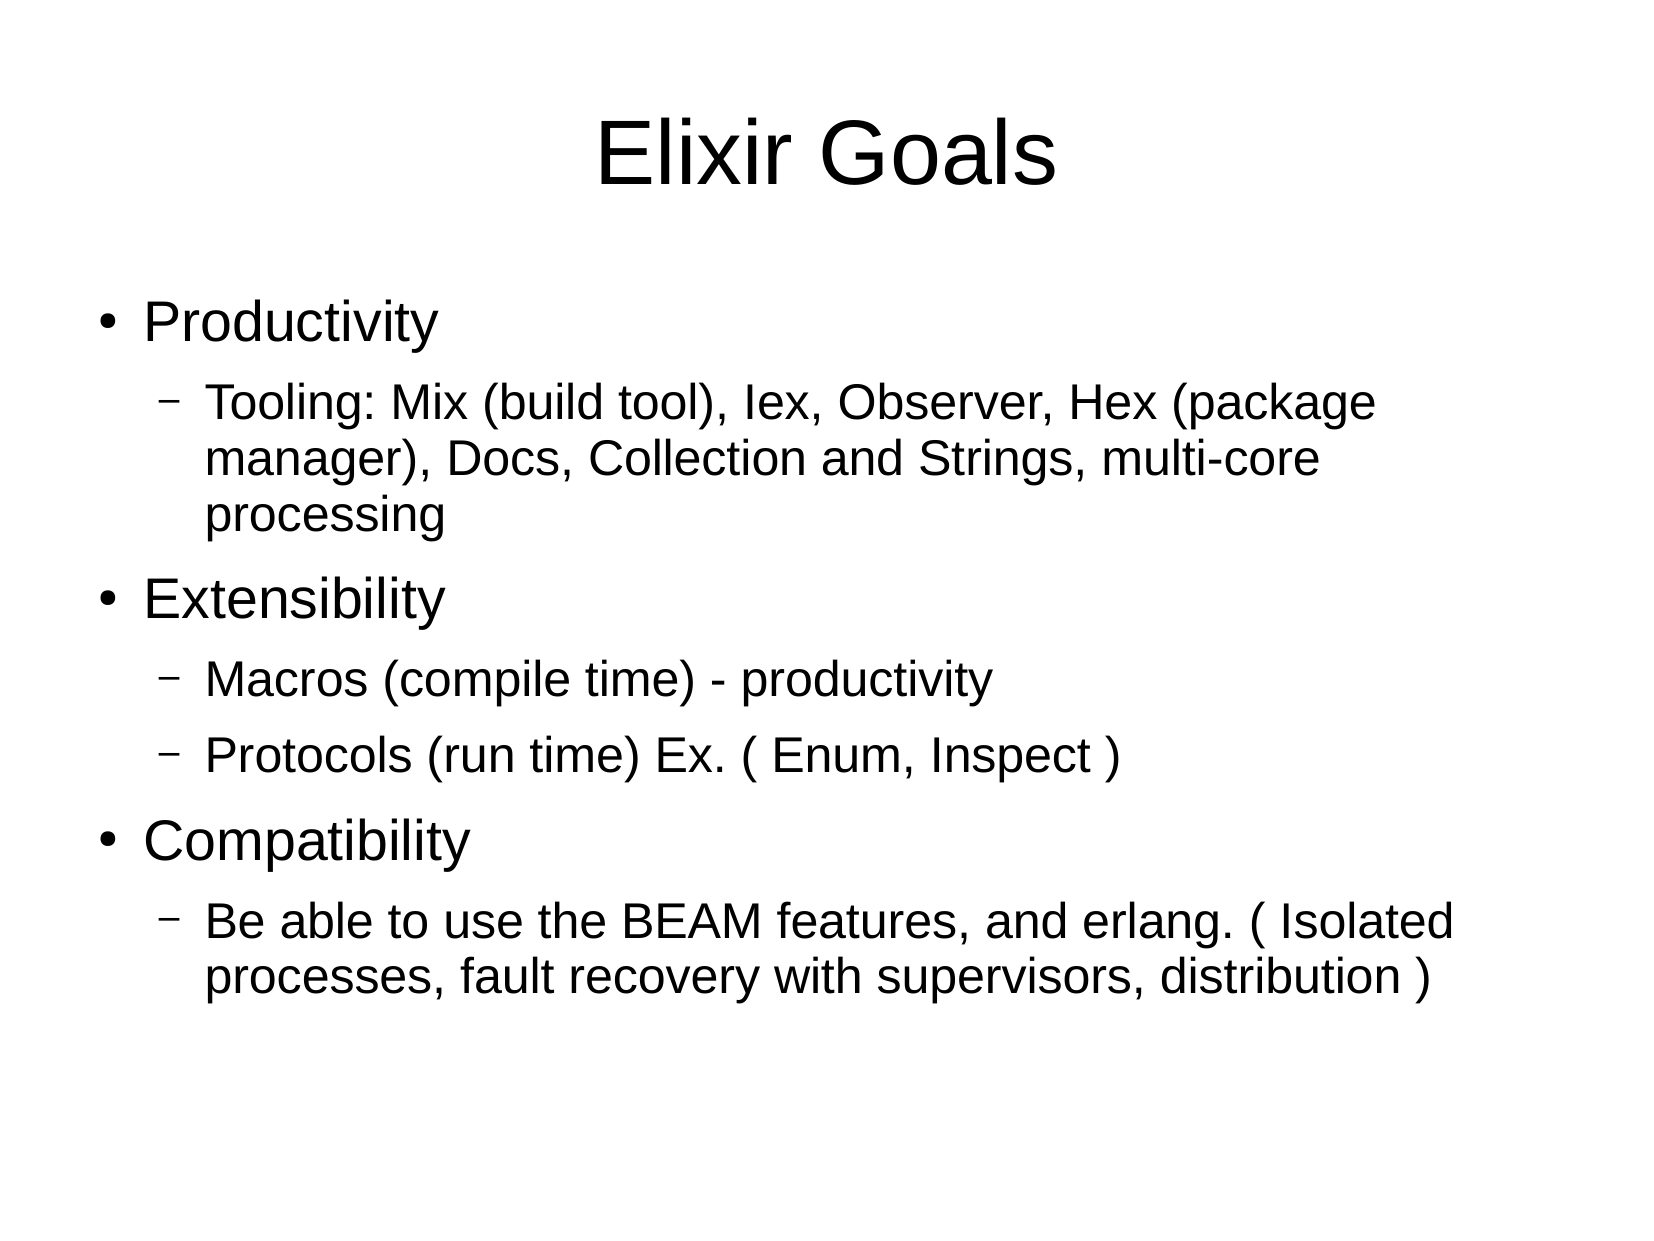

# Elixir Goals
Productivity
Tooling: Mix (build tool), Iex, Observer, Hex (package manager), Docs, Collection and Strings, multi-core processing
Extensibility
Macros (compile time) - productivity
Protocols (run time) Ex. ( Enum, Inspect )
Compatibility
Be able to use the BEAM features, and erlang. ( Isolated processes, fault recovery with supervisors, distribution )